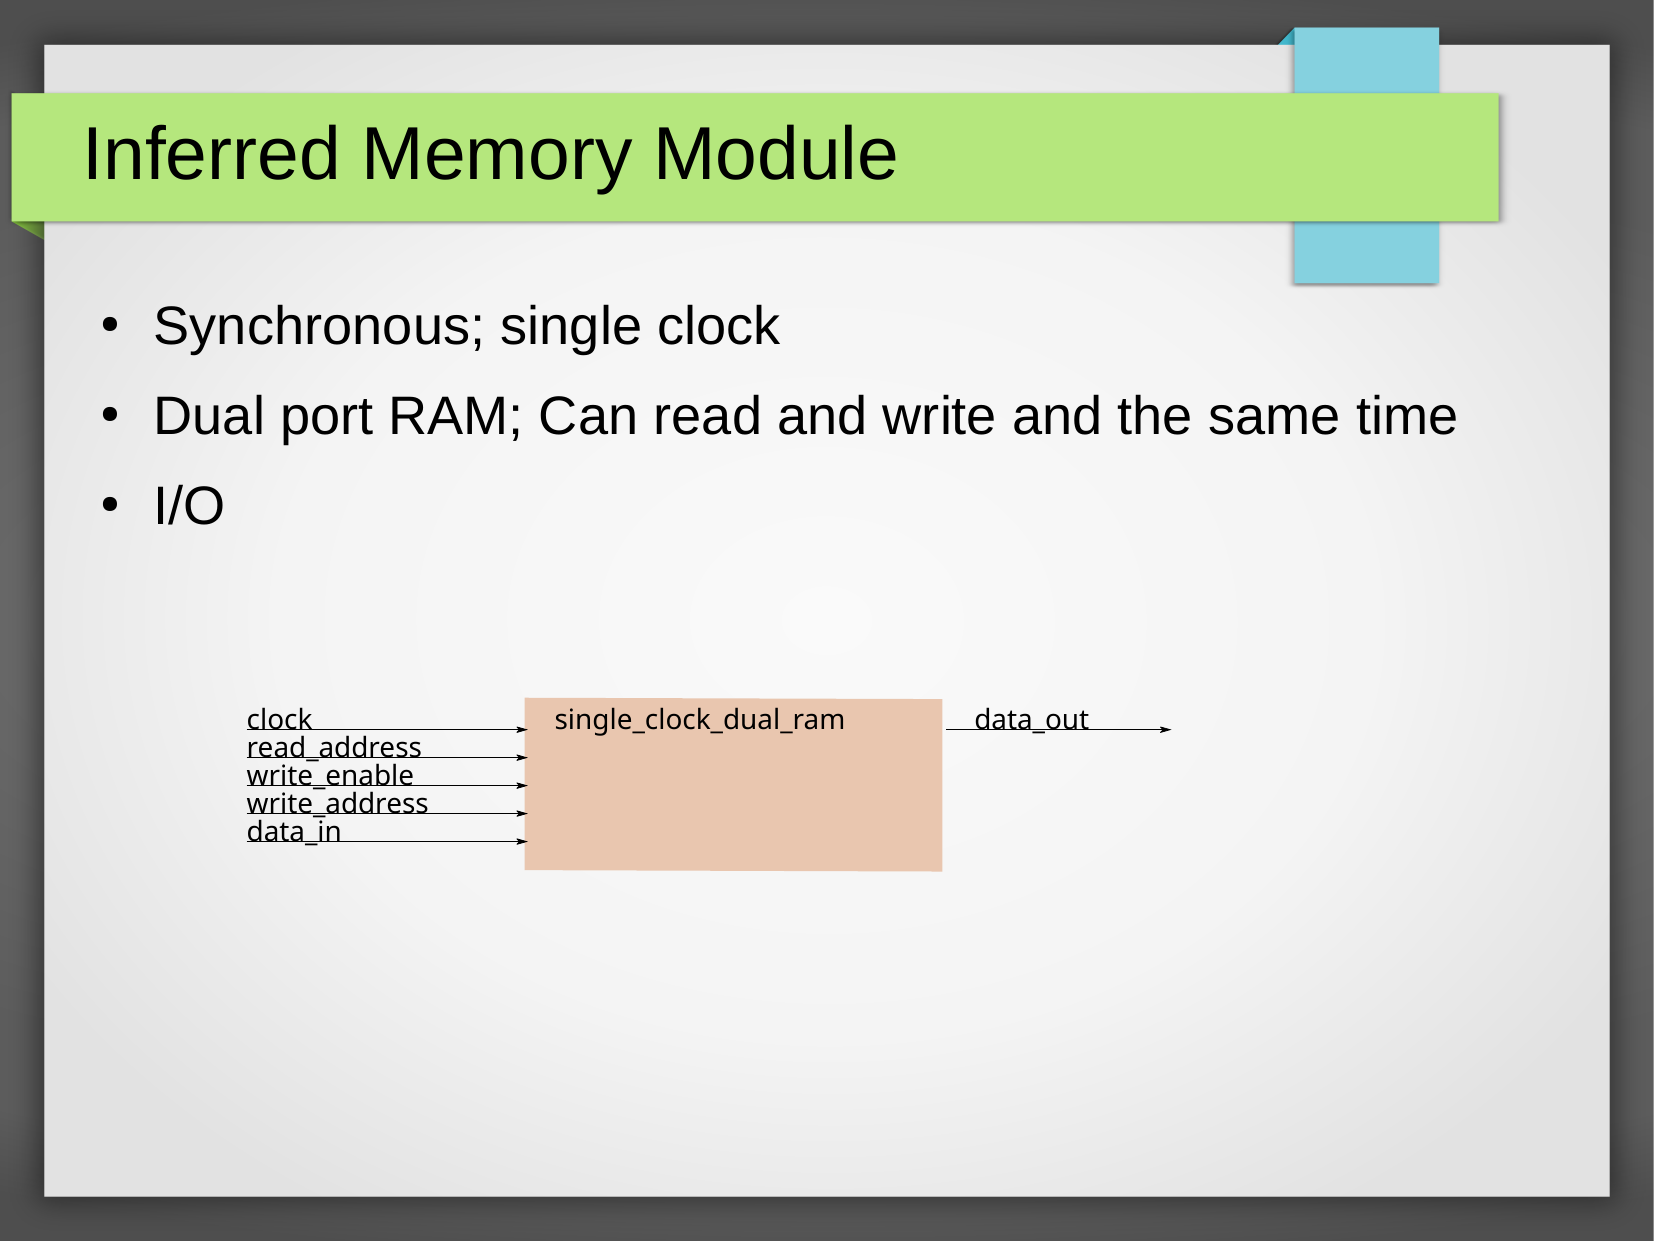

# Inferred Memory Module
Synchronous; single clock
Dual port RAM; Can read and write and the same time
I/O